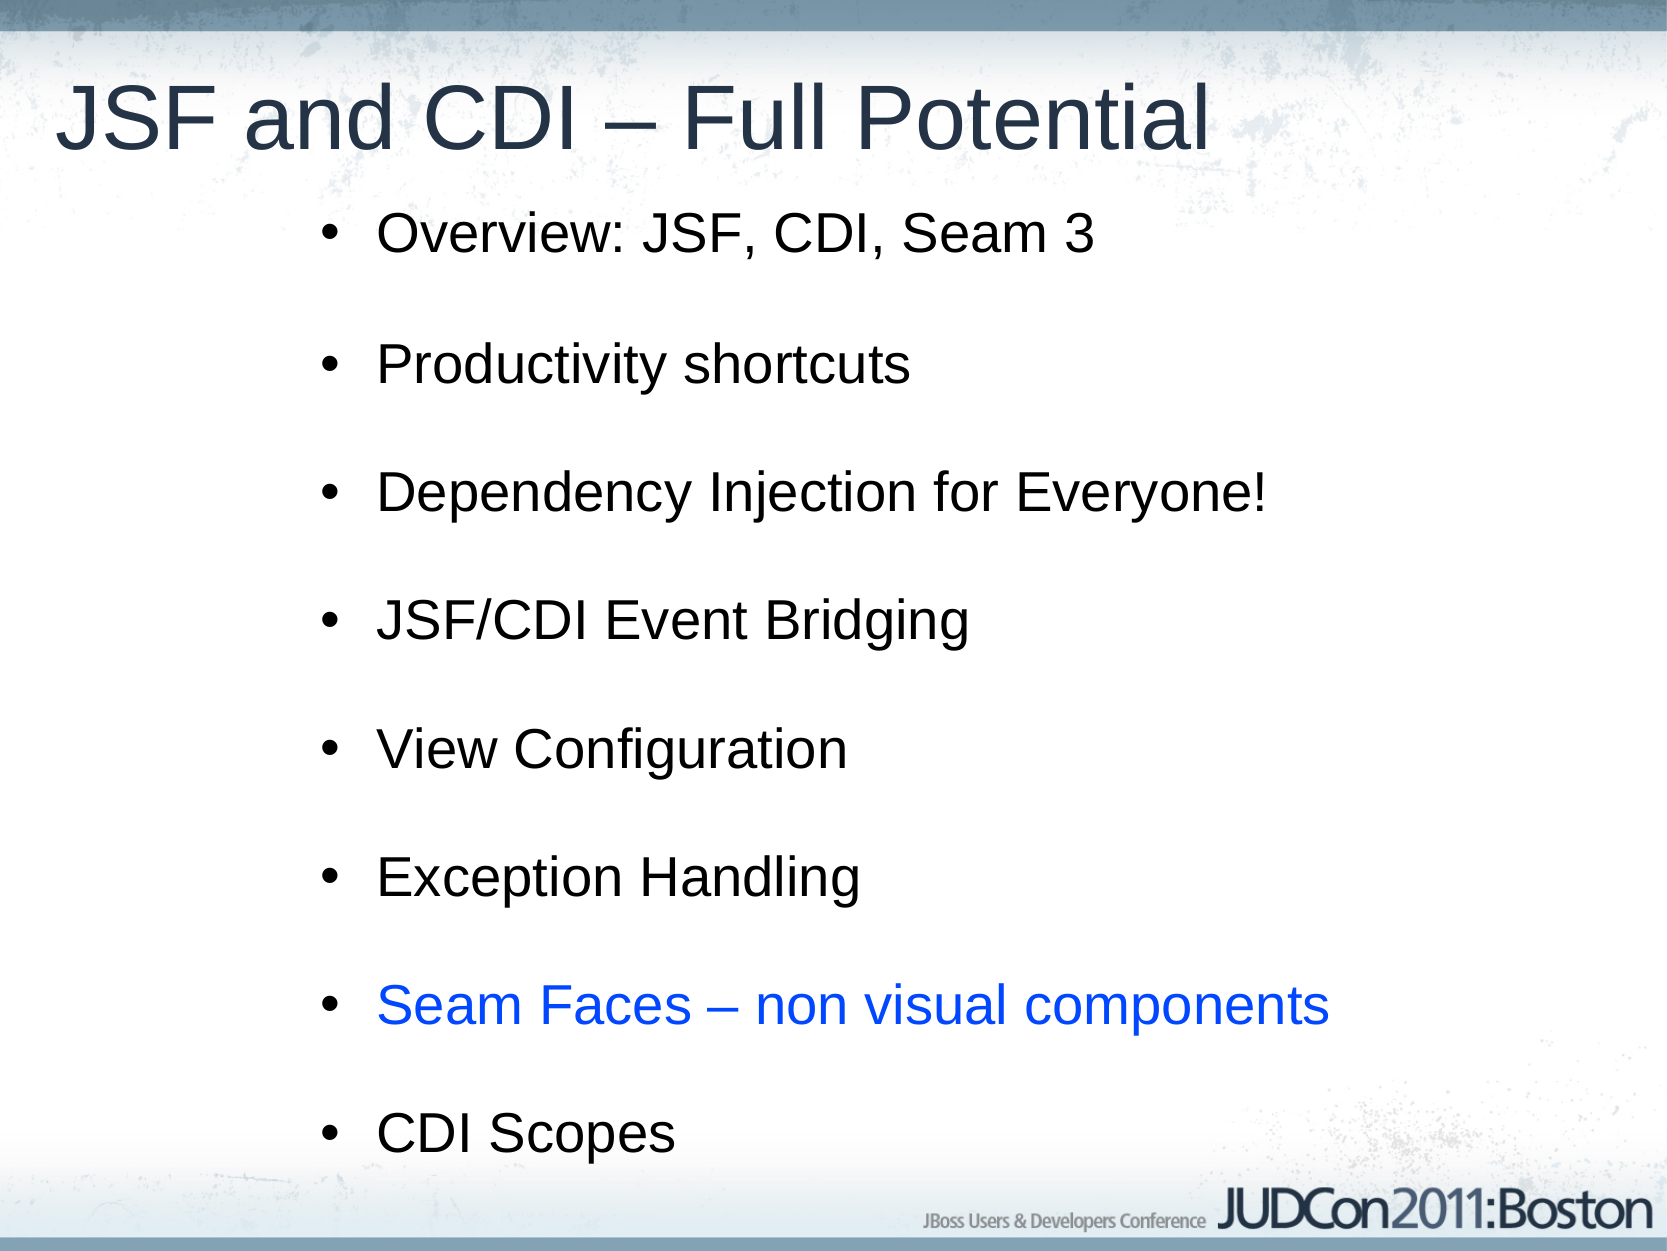

# JSF and CDI – Full Potential
Overview: JSF, CDI, Seam 3
Productivity shortcuts
Dependency Injection for Everyone!
JSF/CDI Event Bridging
View Configuration
Exception Handling
Seam Faces – non visual components
CDI Scopes